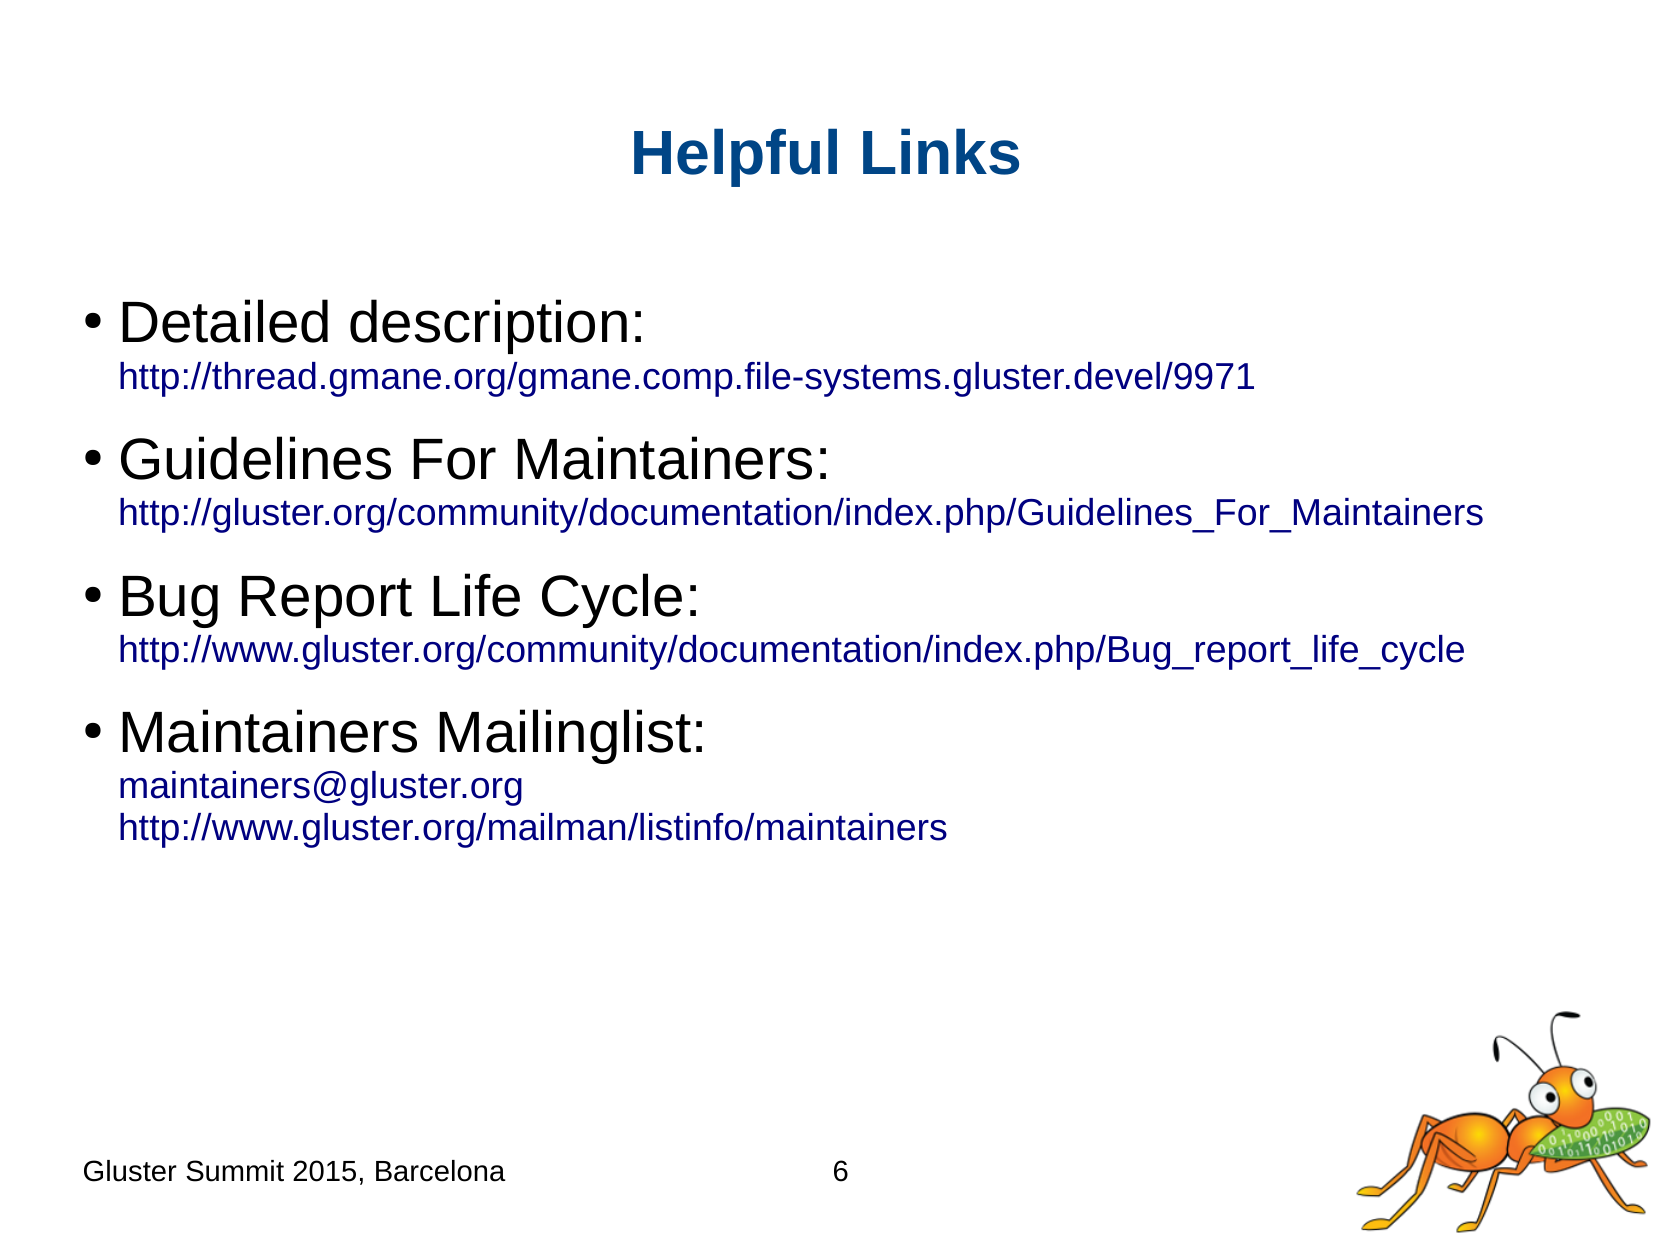

# Helpful Links
Detailed description:
http://thread.gmane.org/gmane.comp.file-systems.gluster.devel/9971
Guidelines For Maintainers:
http://gluster.org/community/documentation/index.php/Guidelines_For_Maintainers
Bug Report Life Cycle:
http://www.gluster.org/community/documentation/index.php/Bug_report_life_cycle
Maintainers Mailinglist:
maintainers@gluster.org
http://www.gluster.org/mailman/listinfo/maintainers
Gluster Summit 2015, Barcelona
6